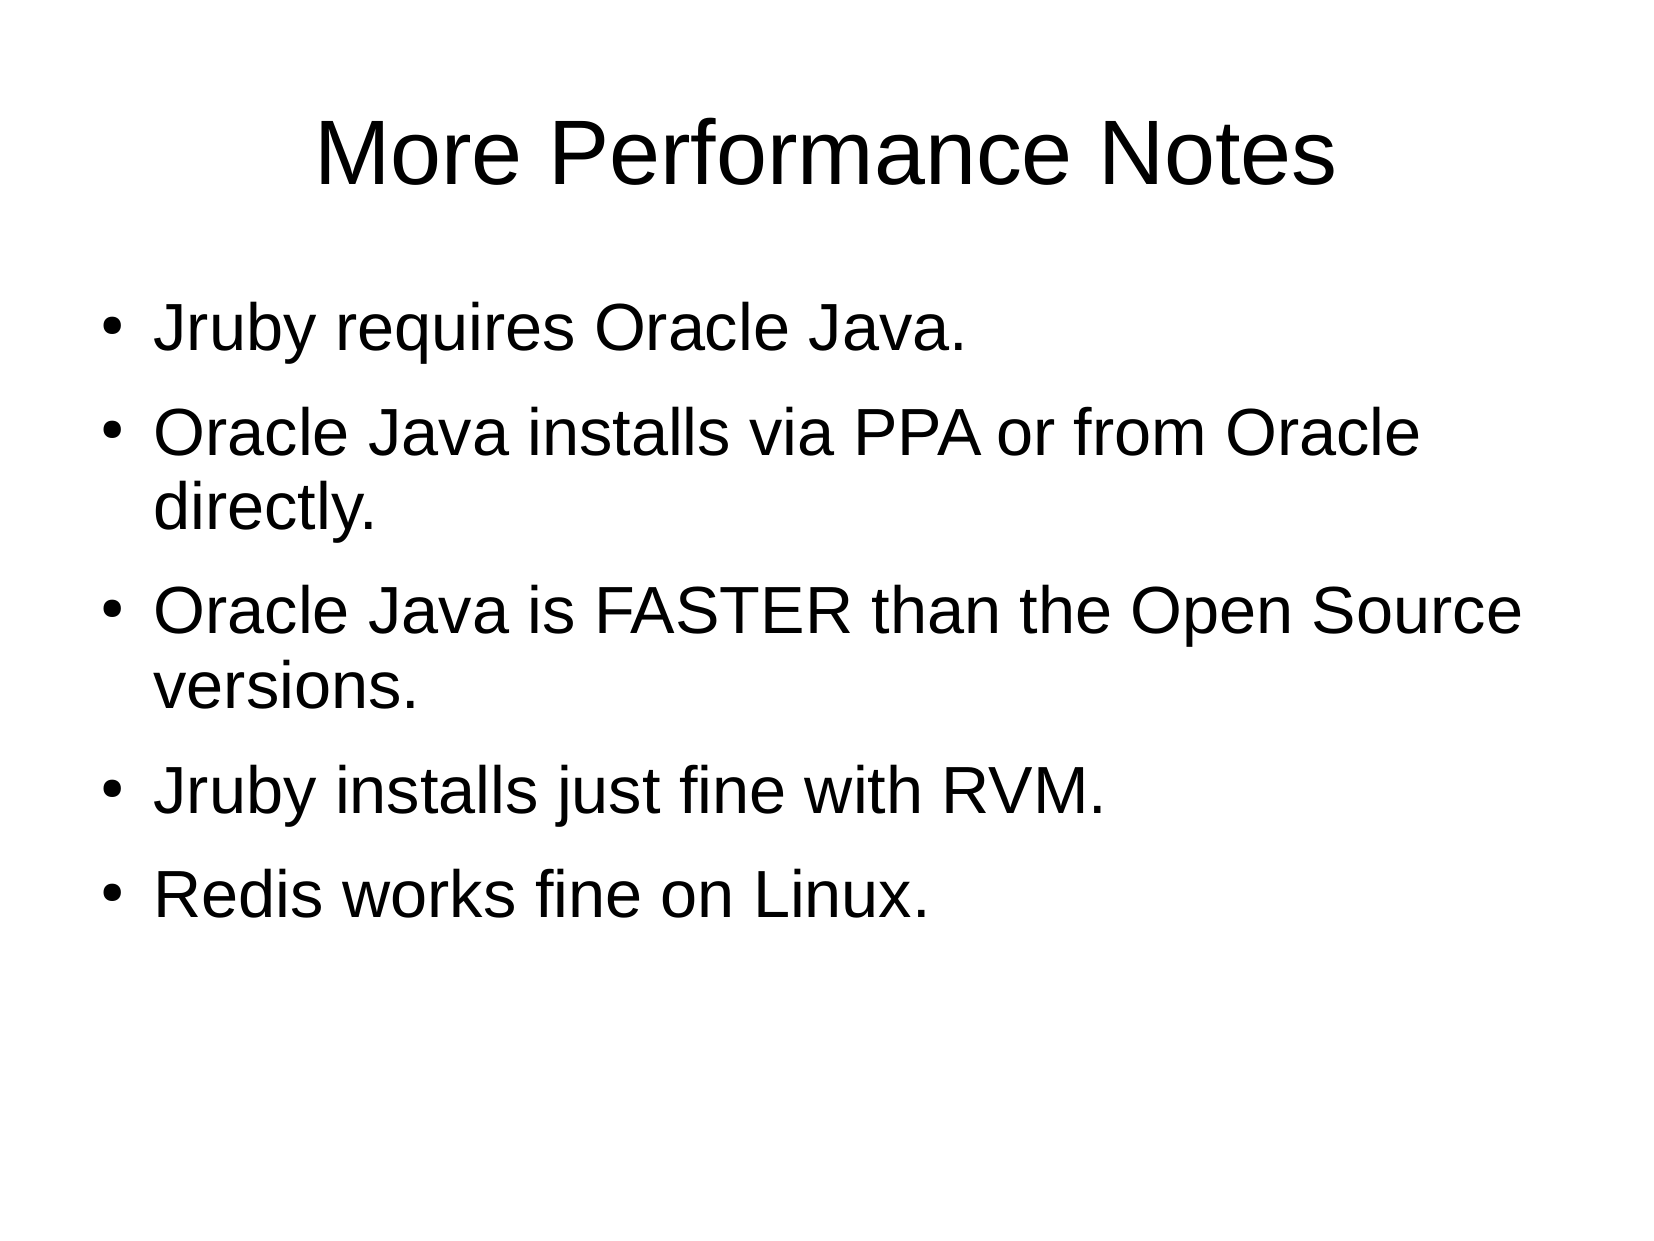

# More Performance Notes
Jruby requires Oracle Java.
Oracle Java installs via PPA or from Oracle directly.
Oracle Java is FASTER than the Open Source versions.
Jruby installs just fine with RVM.
Redis works fine on Linux.